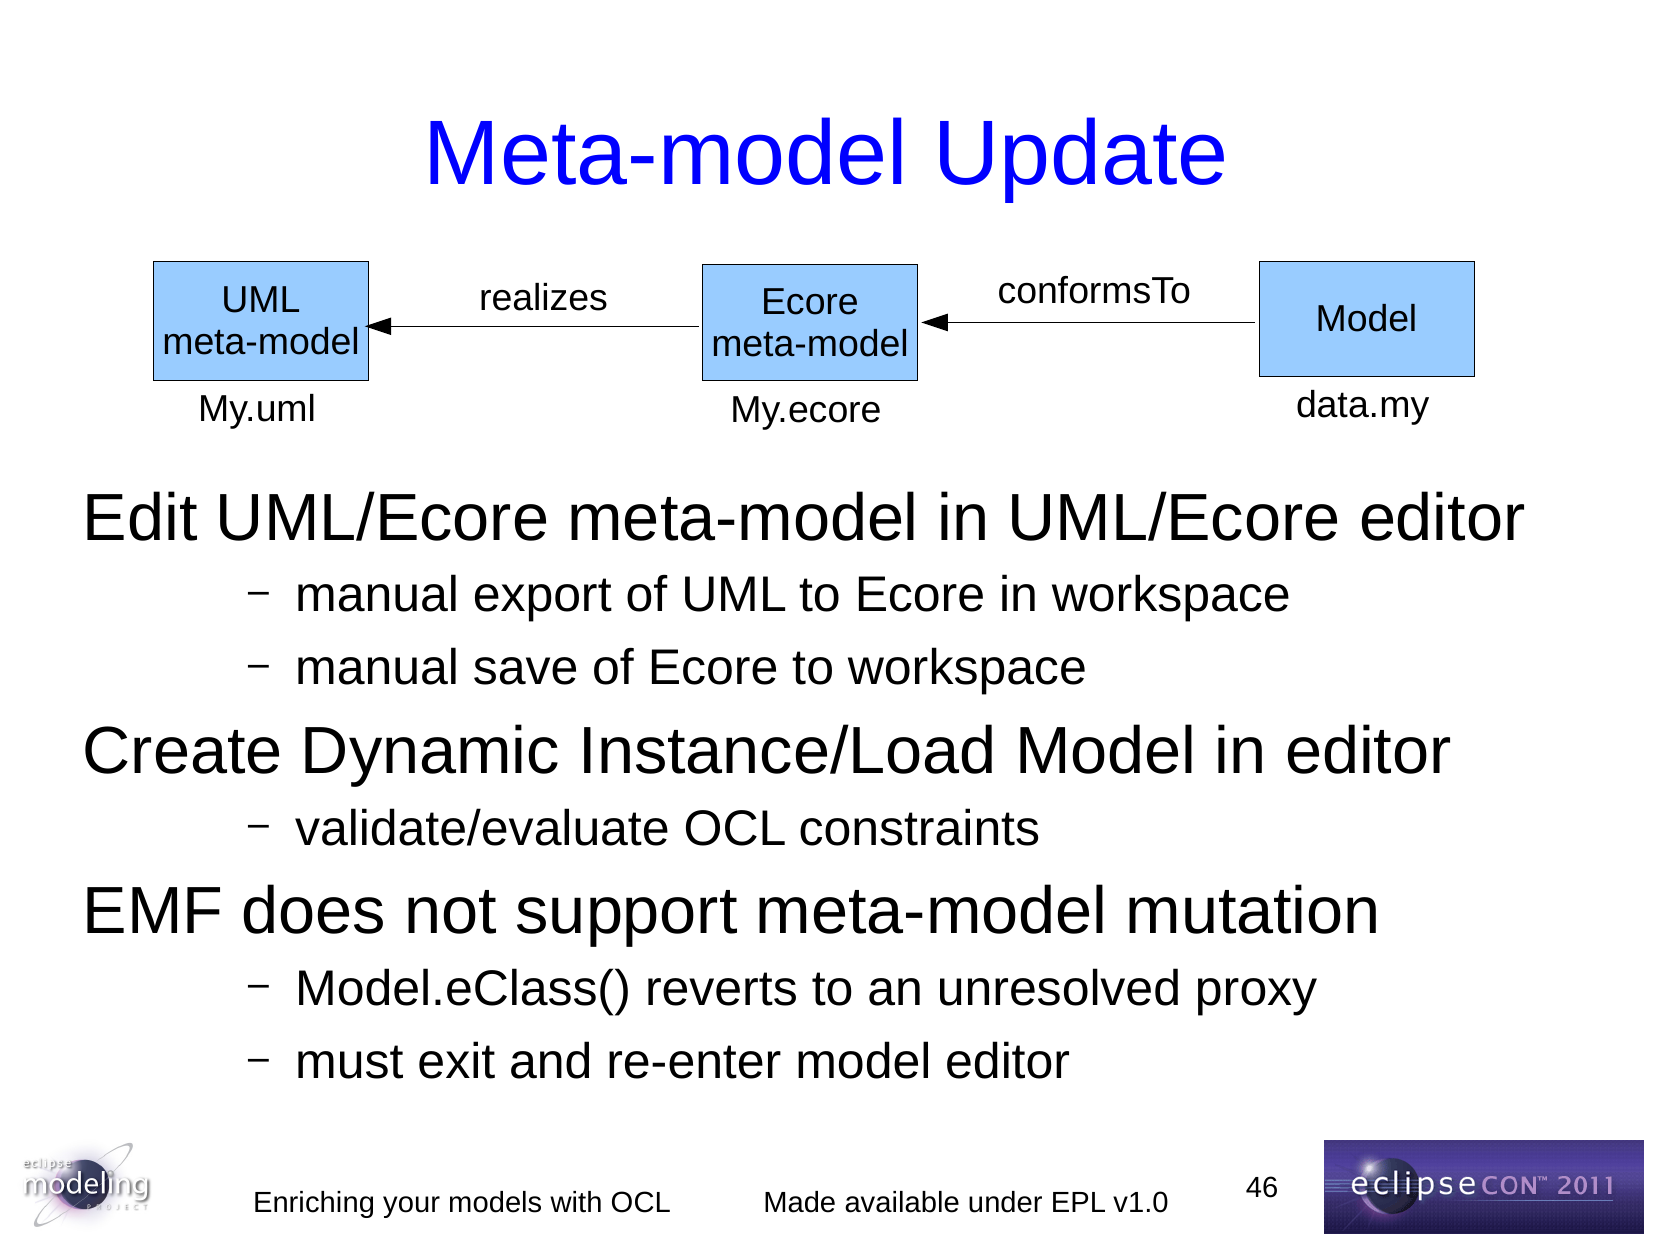

# Meta-model Update
UML
meta-model
Model
conformsTo
Ecore
meta-model
realizes
data.my
My.uml
My.ecore
Edit UML/Ecore meta-model in UML/Ecore editor
manual export of UML to Ecore in workspace
manual save of Ecore to workspace
Create Dynamic Instance/Load Model in editor
validate/evaluate OCL constraints
EMF does not support meta-model mutation
Model.eClass() reverts to an unresolved proxy
must exit and re-enter model editor
46
Enriching your models with OCL